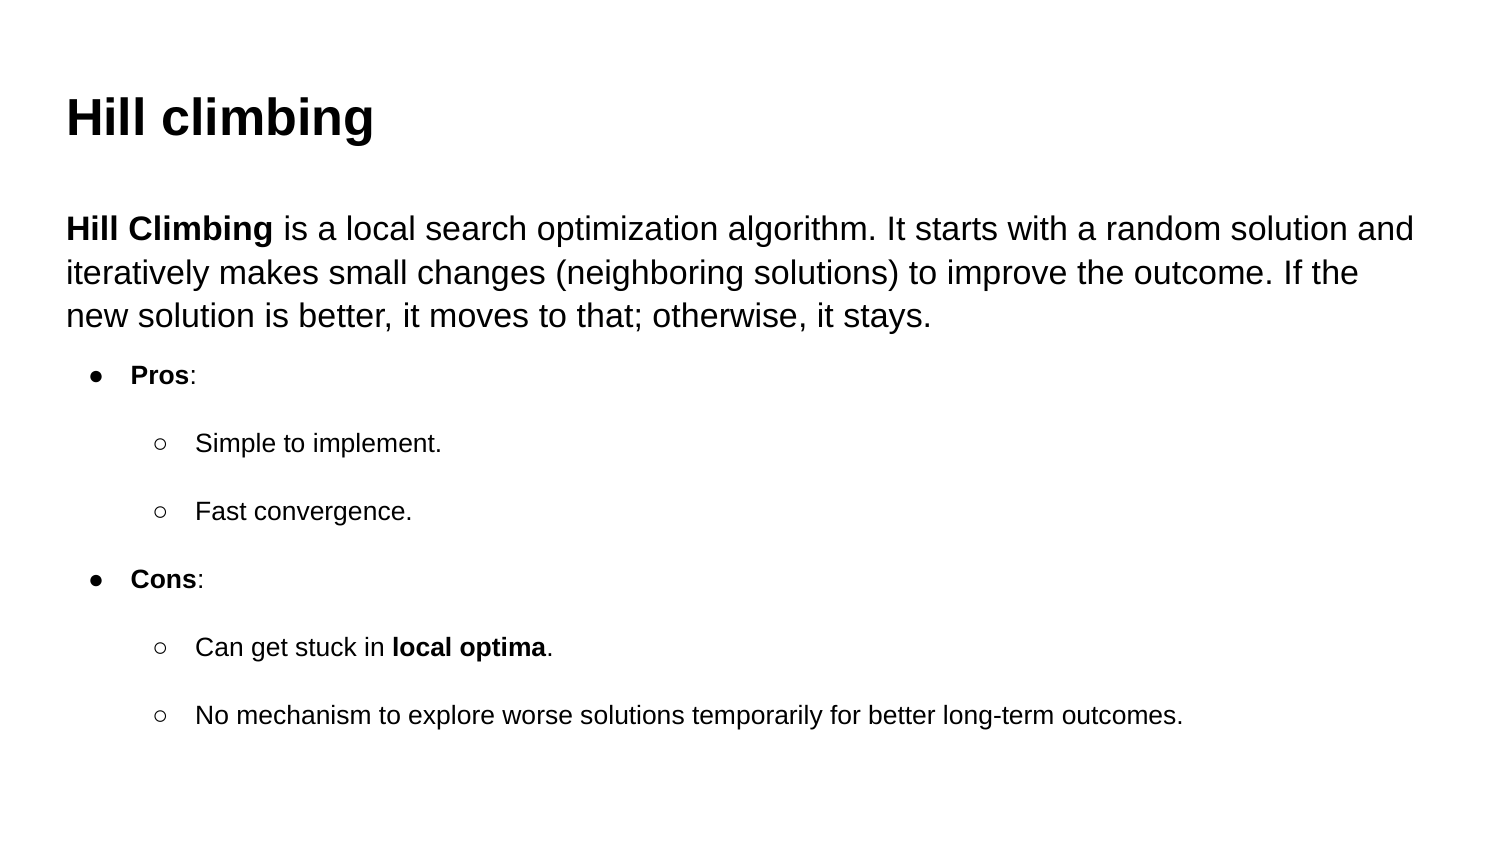

# Hill climbing
Hill Climbing is a local search optimization algorithm. It starts with a random solution and iteratively makes small changes (neighboring solutions) to improve the outcome. If the new solution is better, it moves to that; otherwise, it stays.
Pros:
Simple to implement.
Fast convergence.
Cons:
Can get stuck in local optima.
No mechanism to explore worse solutions temporarily for better long-term outcomes.